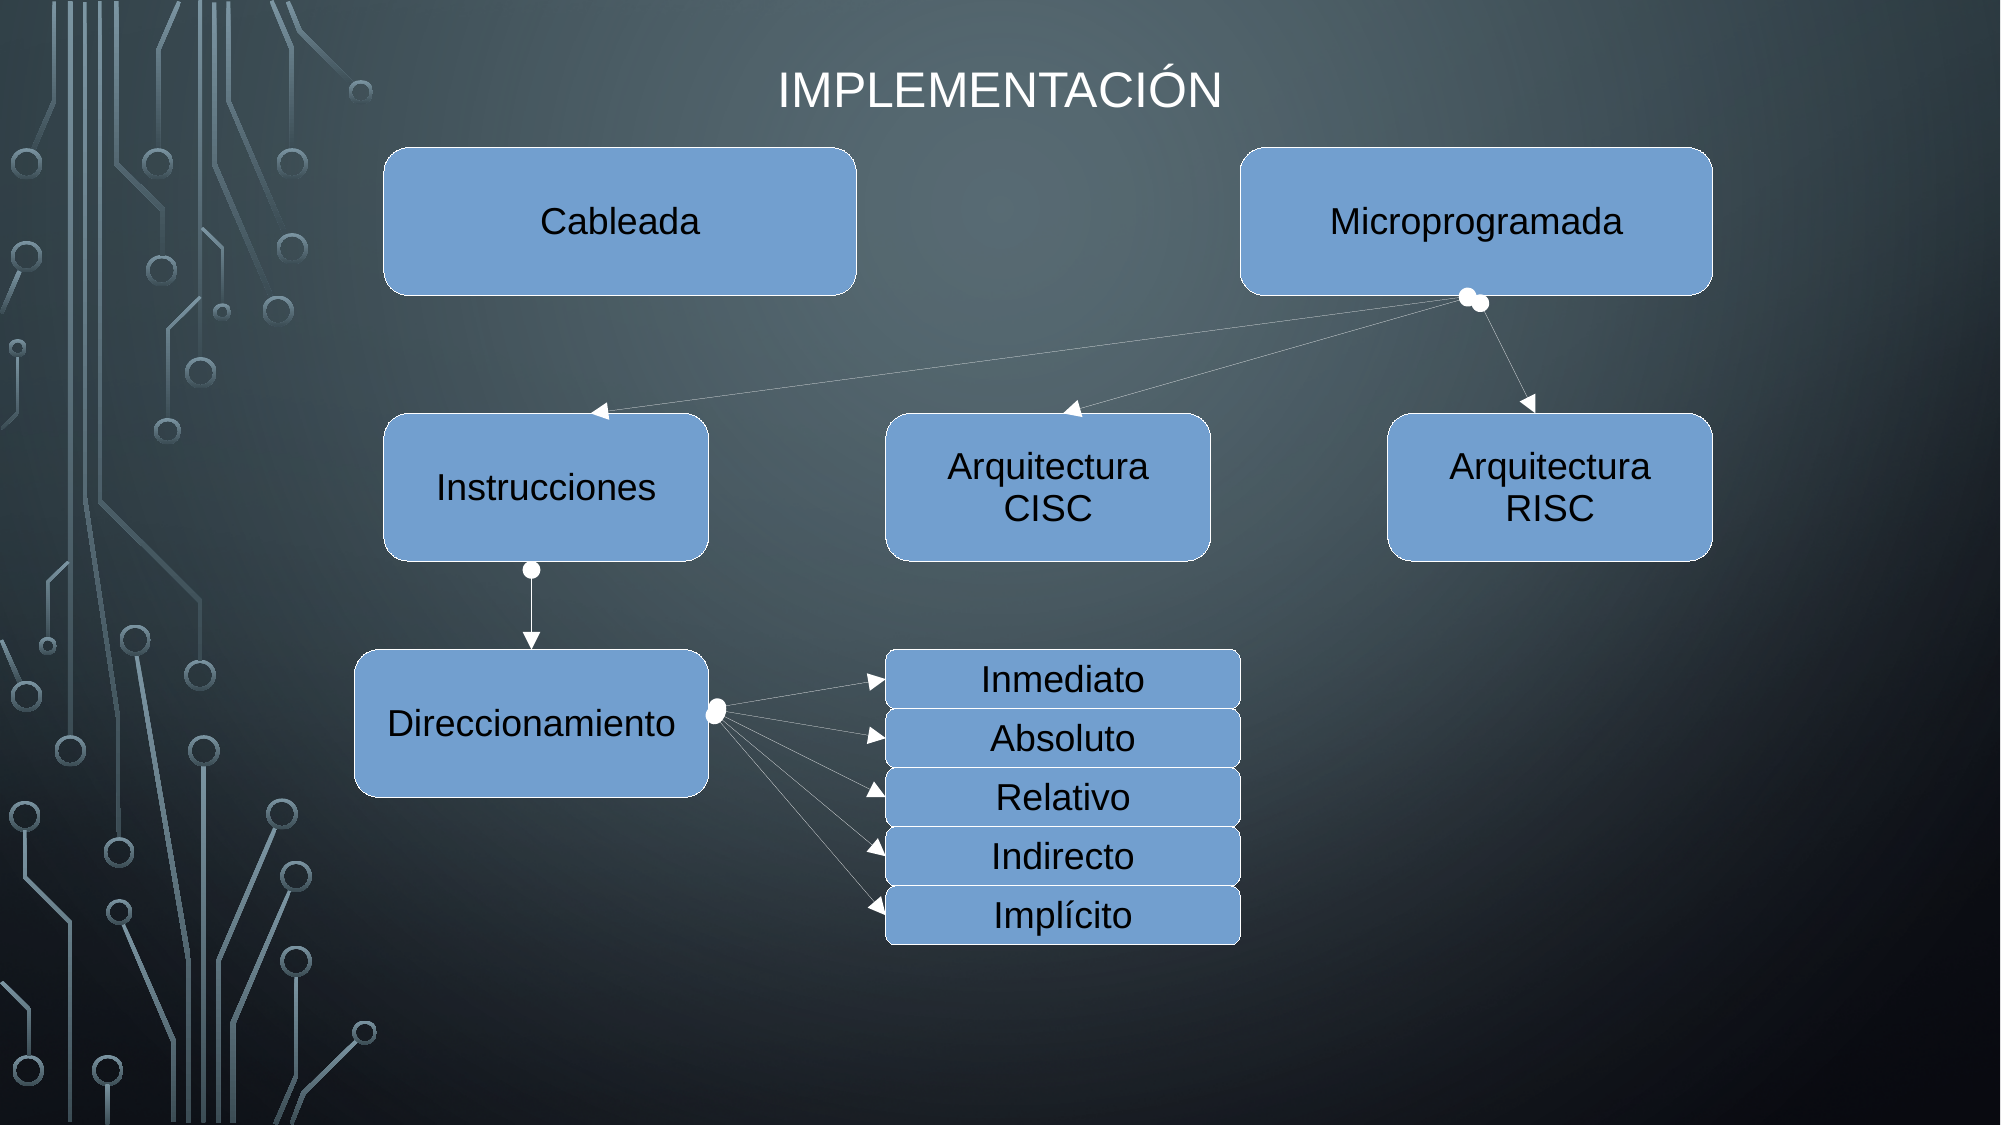

IMPLEMENTACIÓN
Cableada
Microprogramada
Instrucciones
Arquitectura CISC
Arquitectura RISC
Direccionamiento
Inmediato
Absoluto
Relativo
Indirecto
Implícito